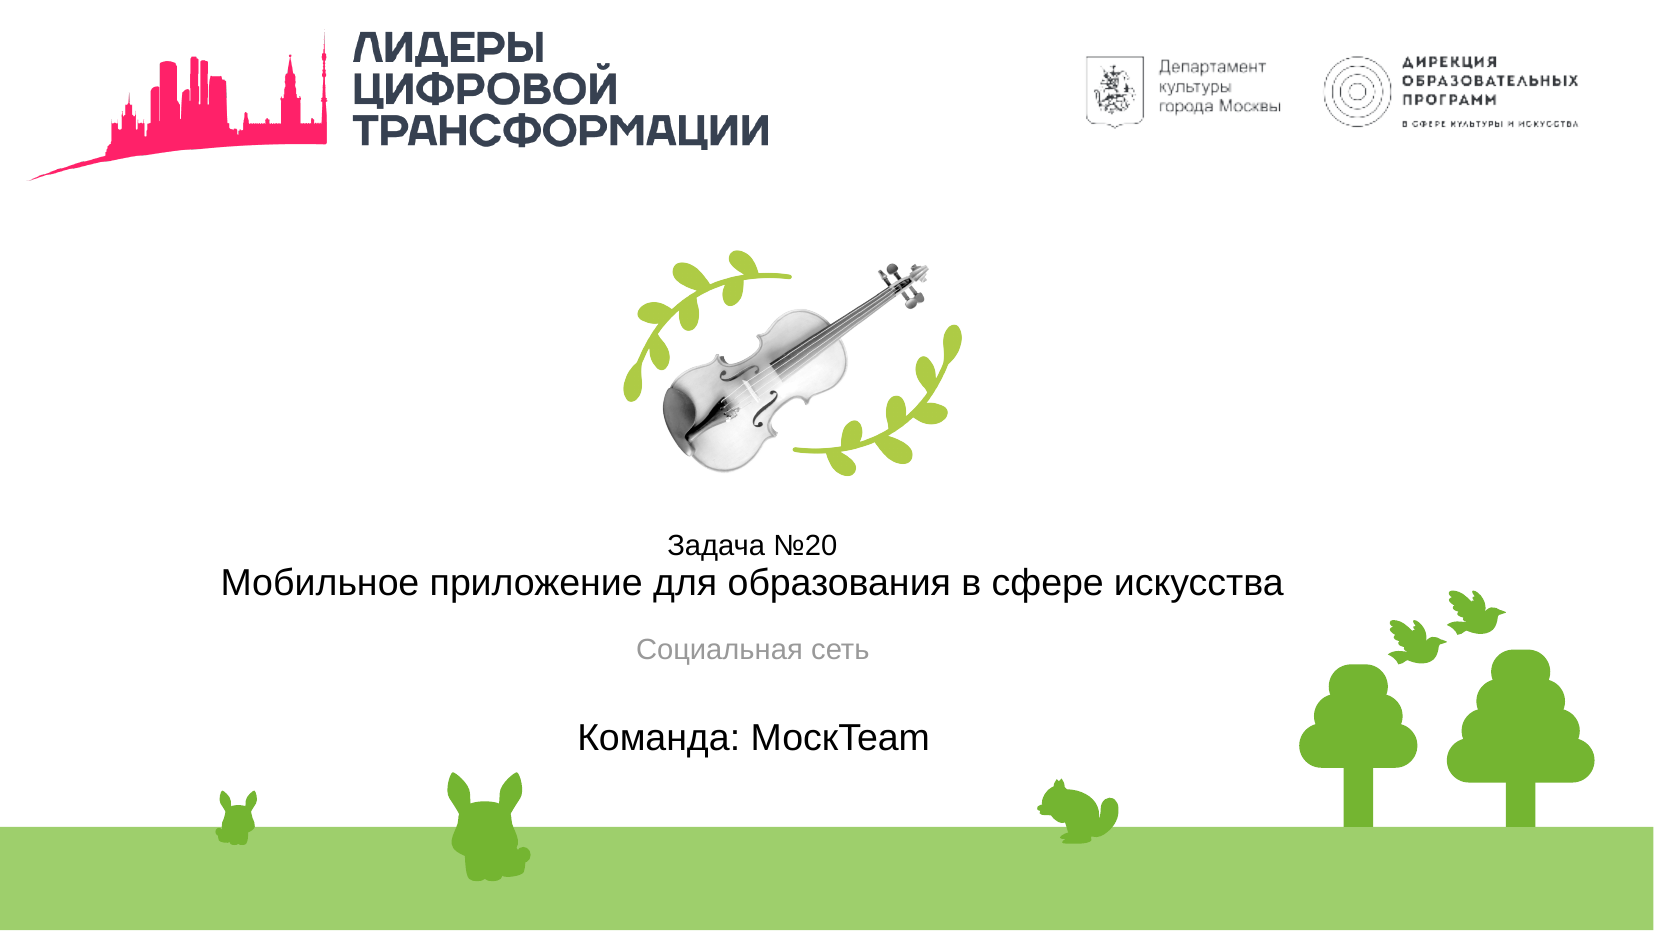

Задача №20
Мобильное приложение для образования в сфере искусства
# Социальная сеть
Команда: МоскTeam